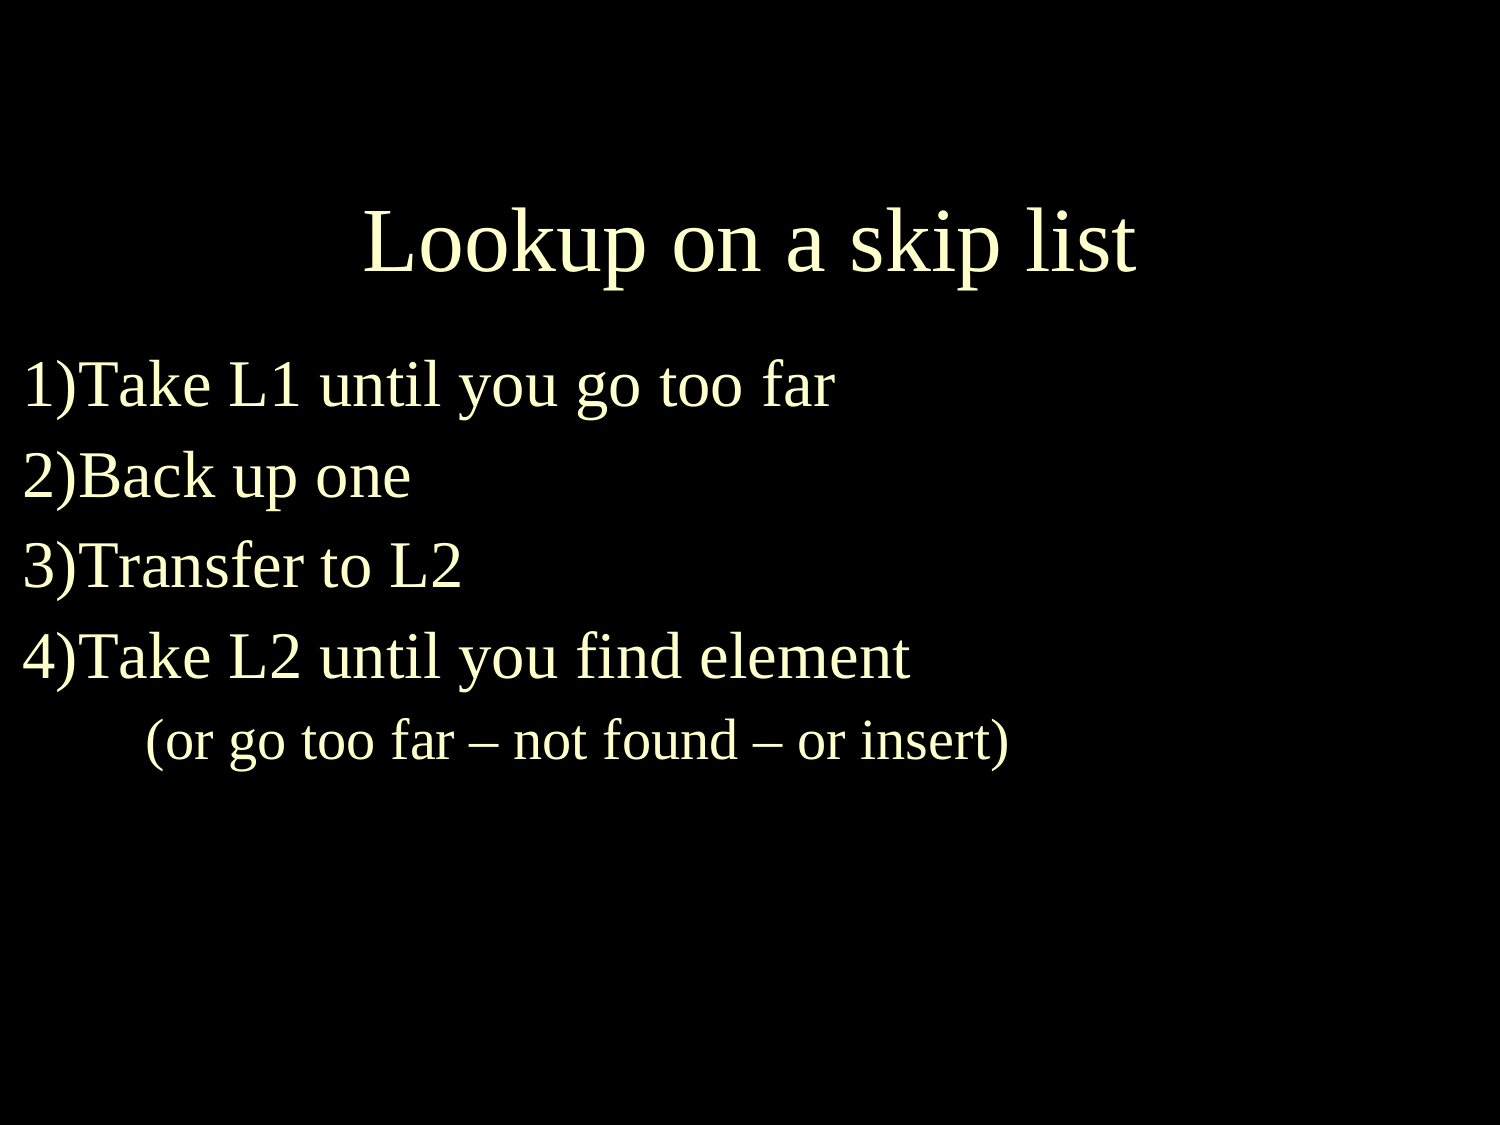

# Lookup on a skip list
Take L1 until you go too far
Back up one
Transfer to L2
Take L2 until you find element
(or go too far – not found – or insert)